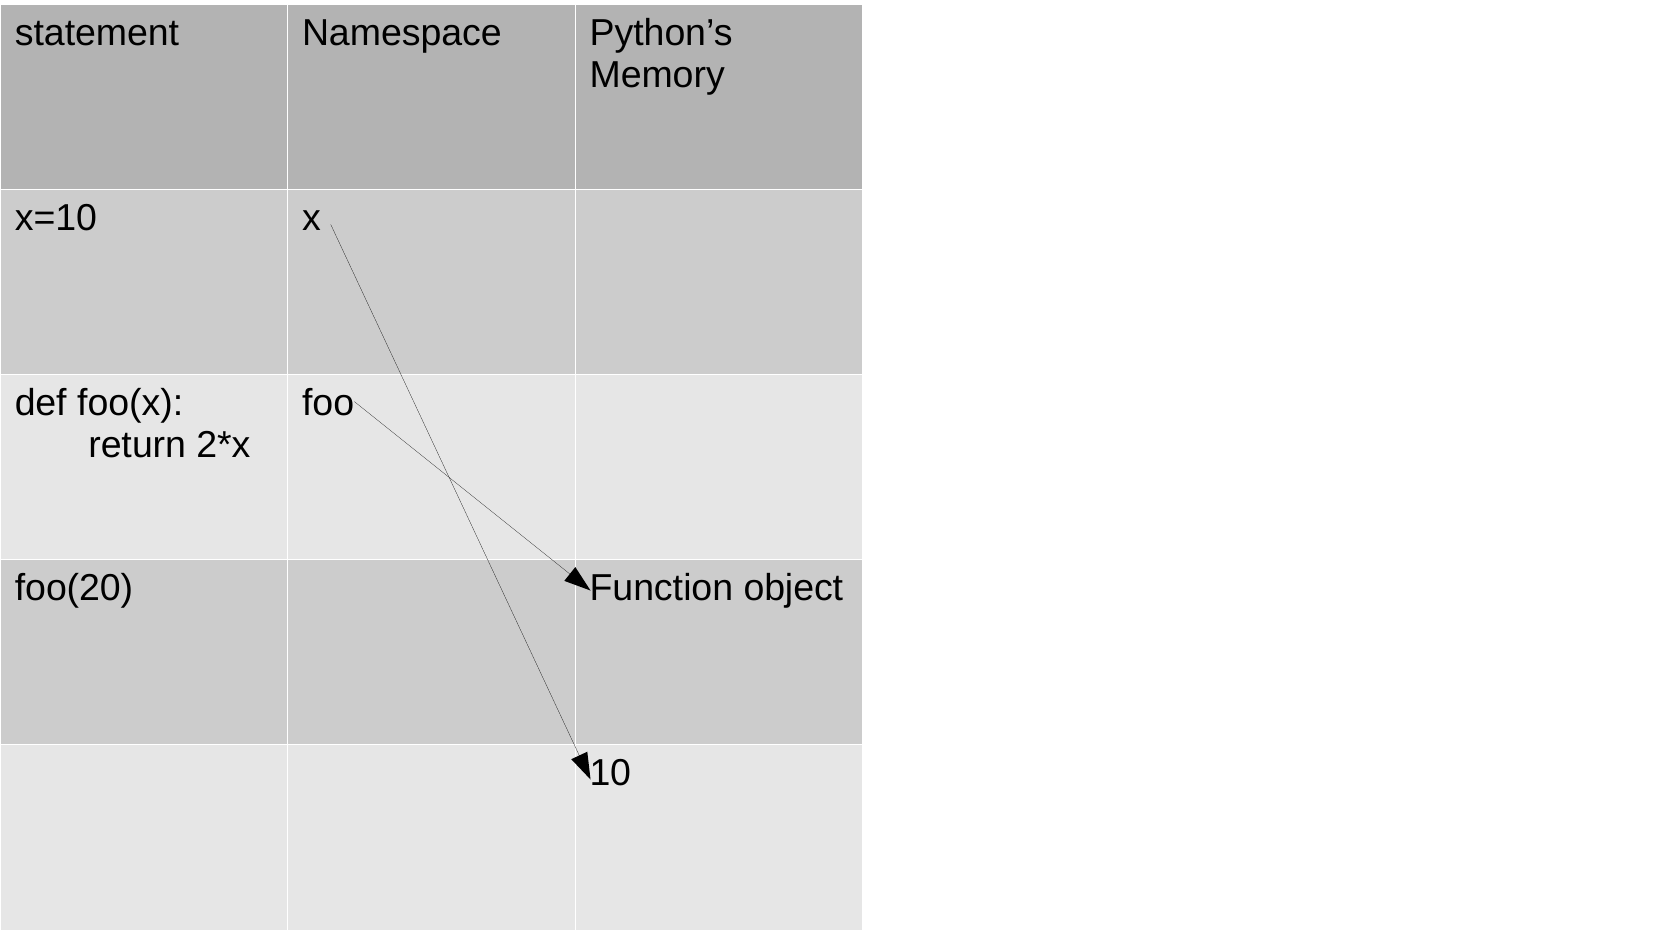

| statement | Namespace | Python’s Memory |
| --- | --- | --- |
| x=10 | x | |
| def foo(x): return 2\*x | foo | |
| foo(20) | | Function object |
| | | 10 |